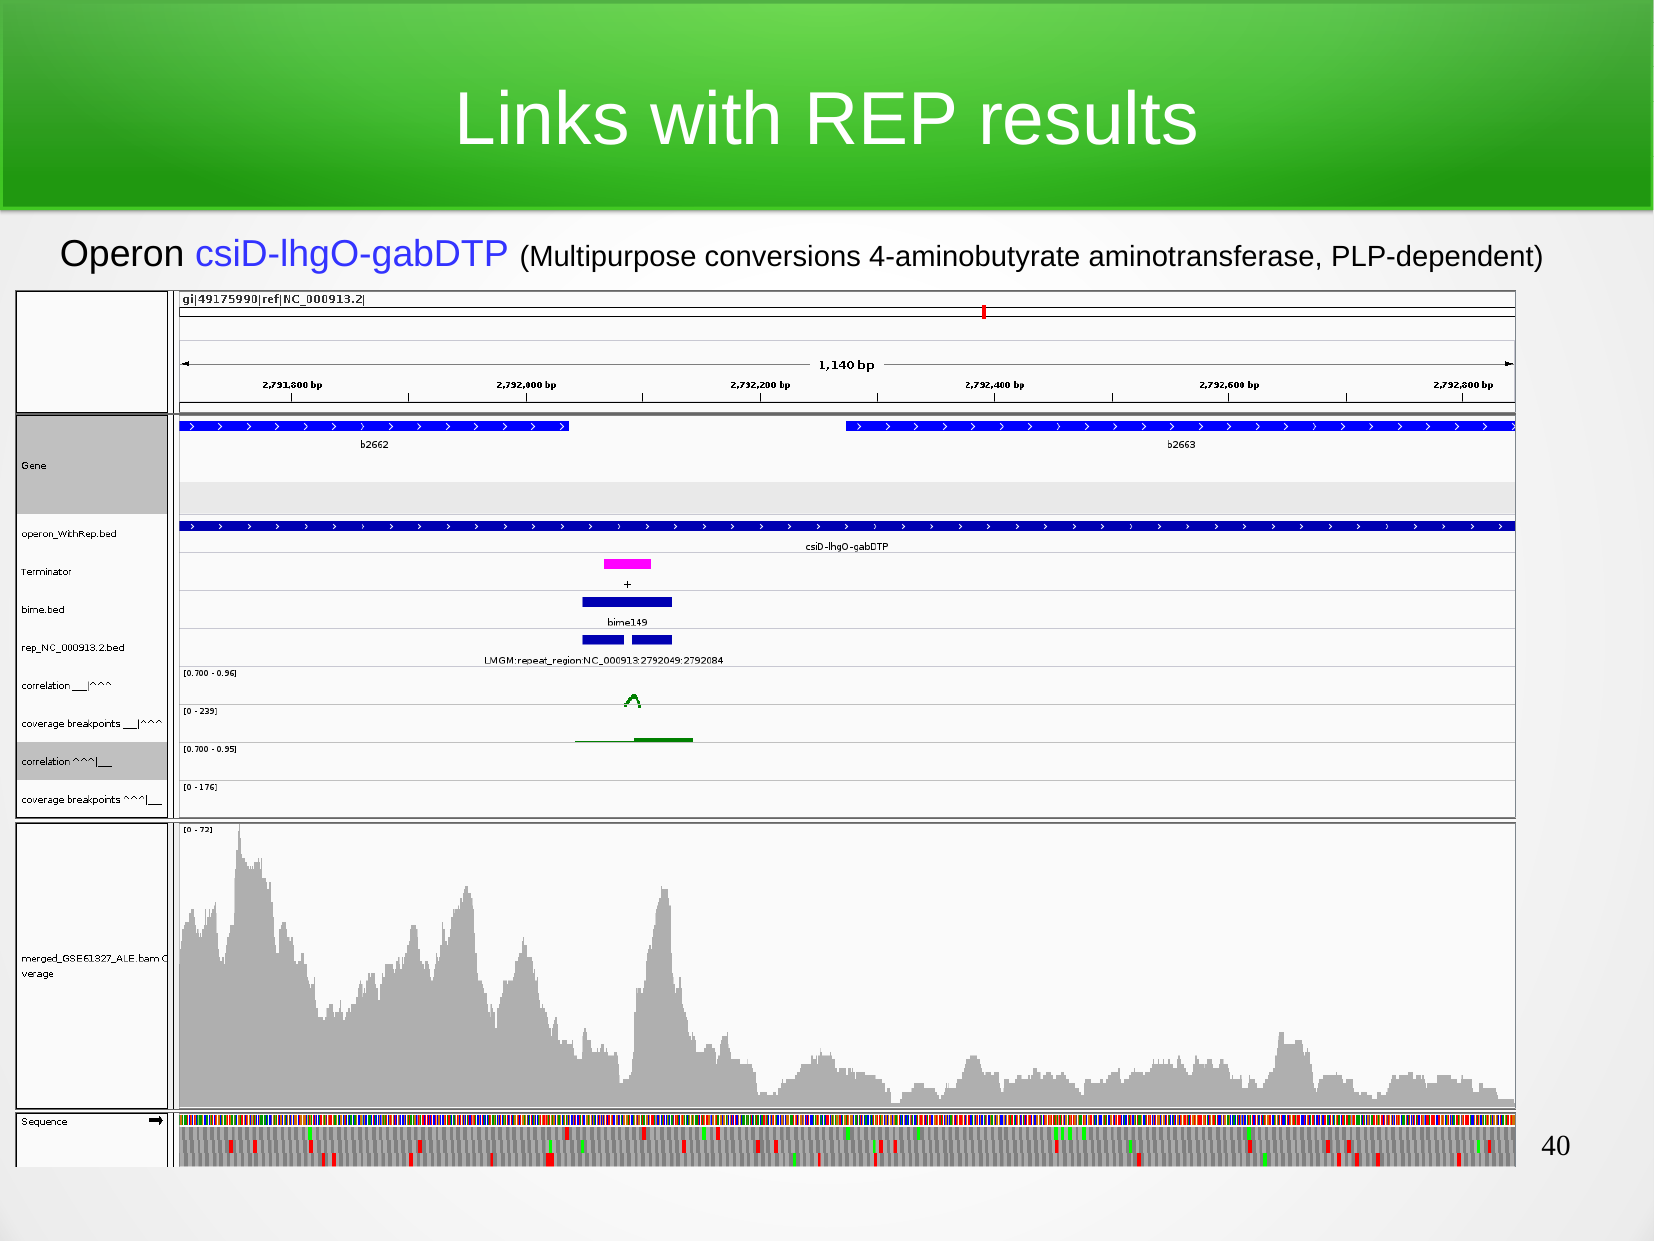

# Links with REP results
Operon csiD-lhgO-gabDTP (Multipurpose conversions 4-aminobutyrate aminotransferase, PLP-dependent)
40